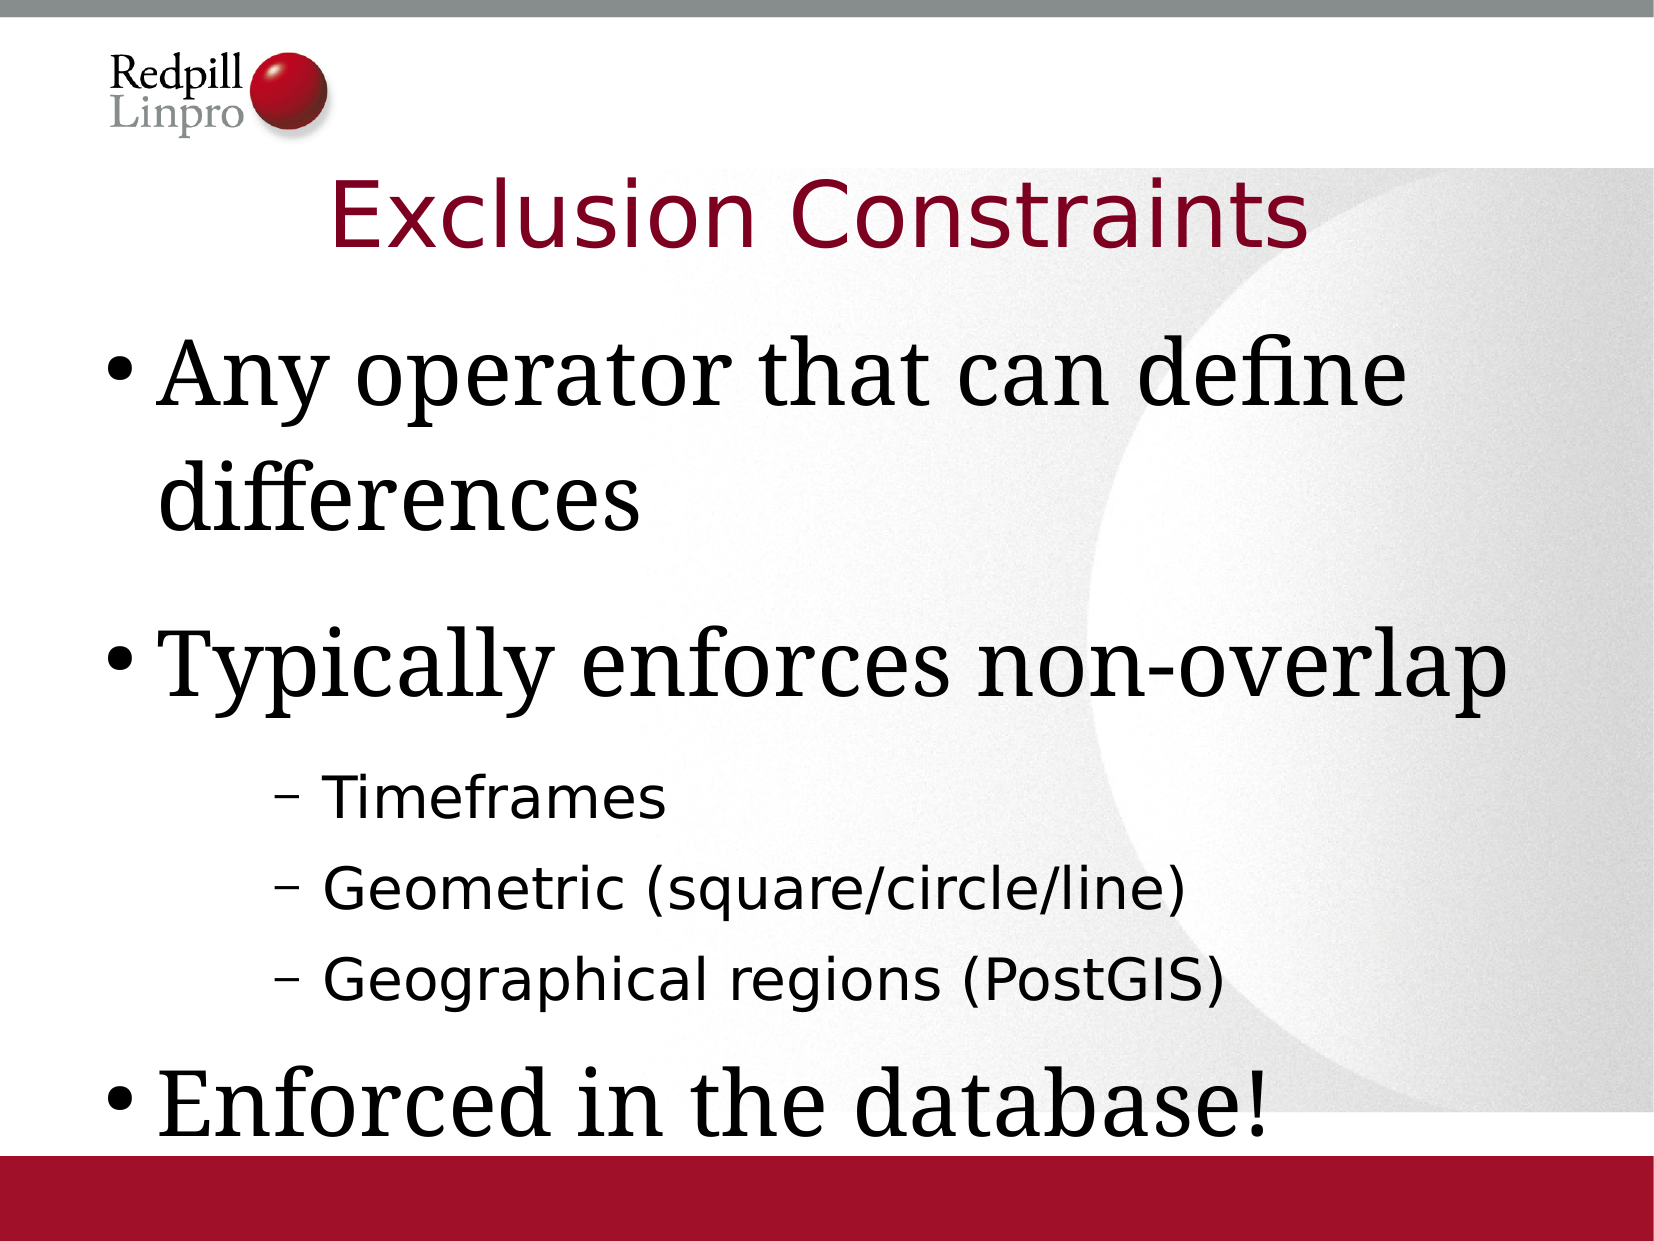

# Exclusion Constraints
Any operator that can define differences
Typically enforces non-overlap
Timeframes
Geometric (square/circle/line)
Geographical regions (PostGIS)
Enforced in the database!